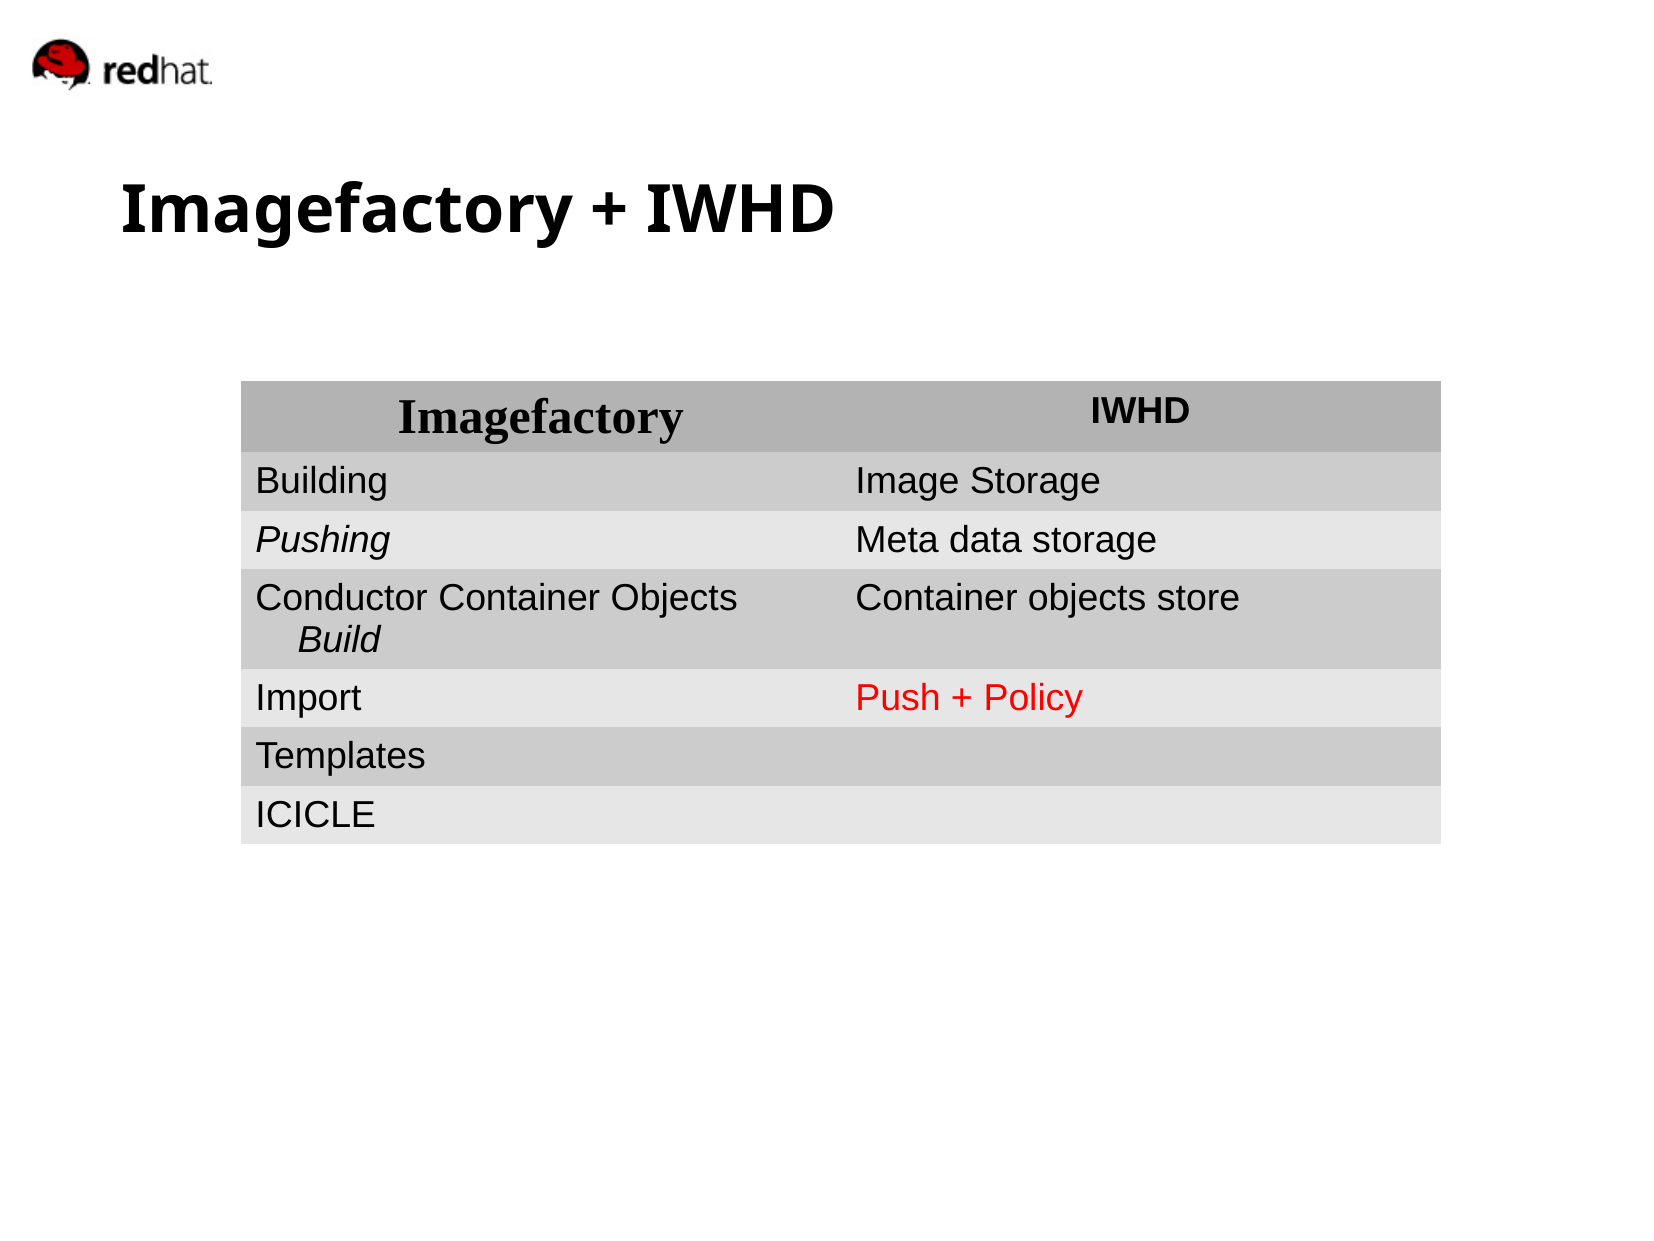

# Imagefactory + IWHD
| Imagefactory | IWHD |
| --- | --- |
| Building | Image Storage |
| Pushing | Meta data storage |
| Conductor Container Objects Build | Container objects store |
| Import | Push + Policy |
| Templates | |
| ICICLE | |